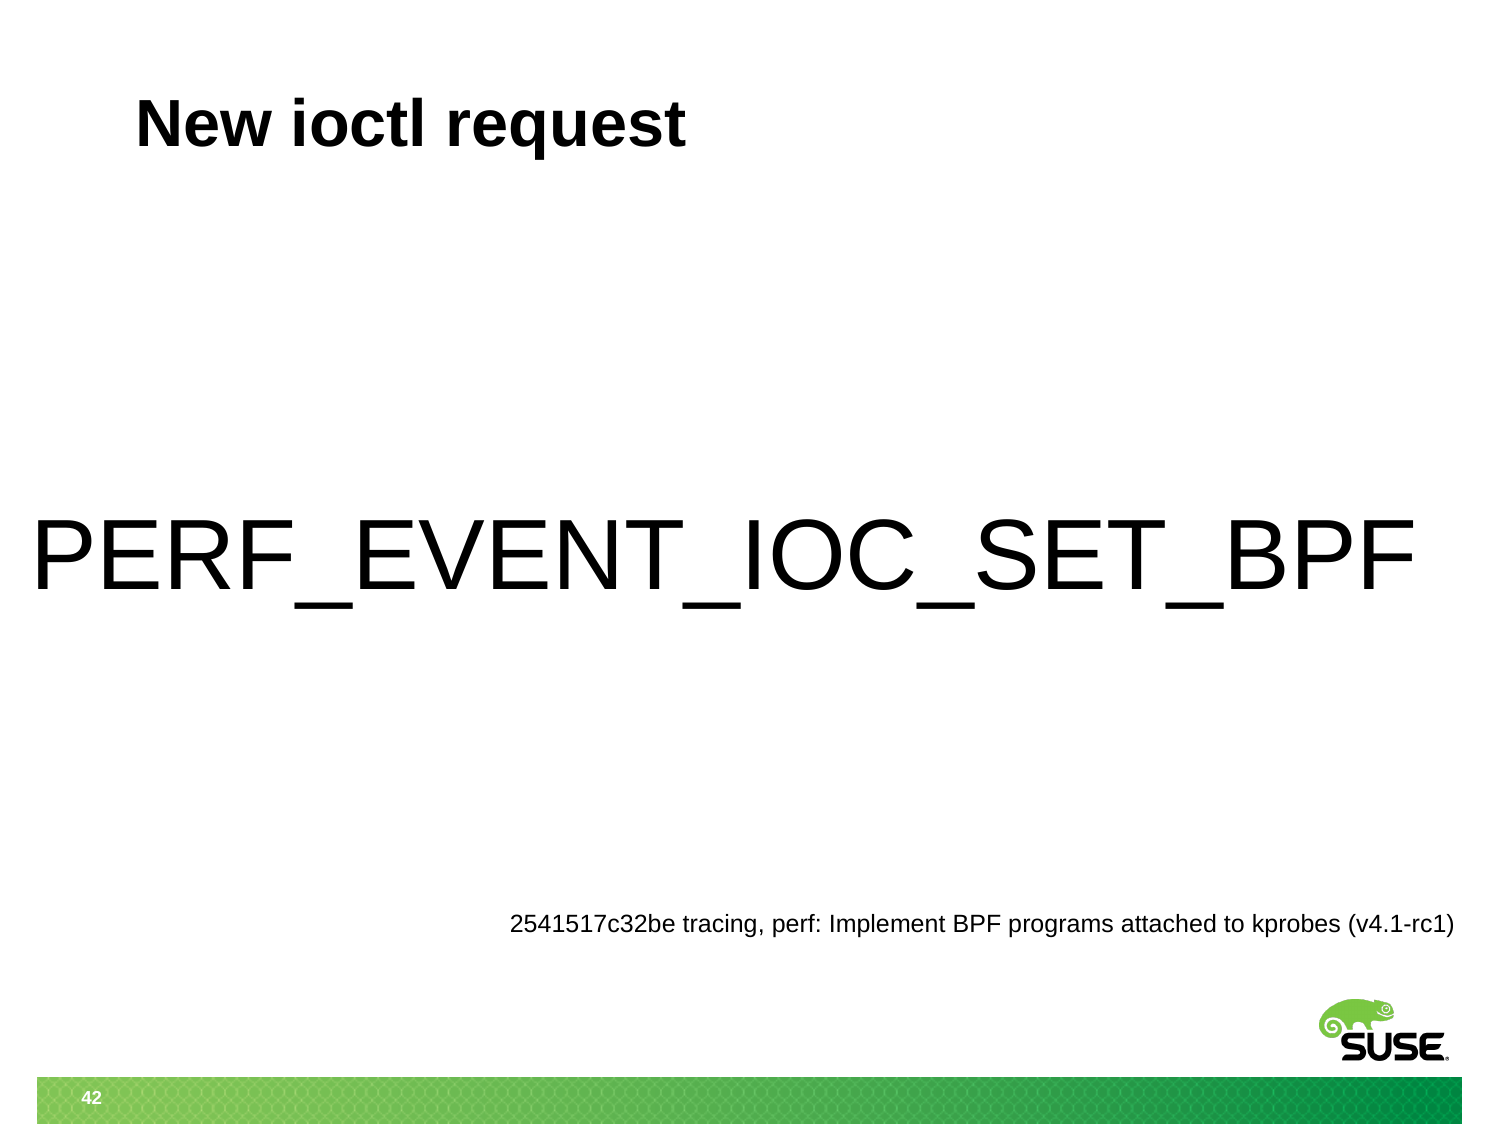

# New ioctl request
PERF_EVENT_IOC_SET_BPF
2541517c32be tracing, perf: Implement BPF programs attached to kprobes (v4.1-rc1)